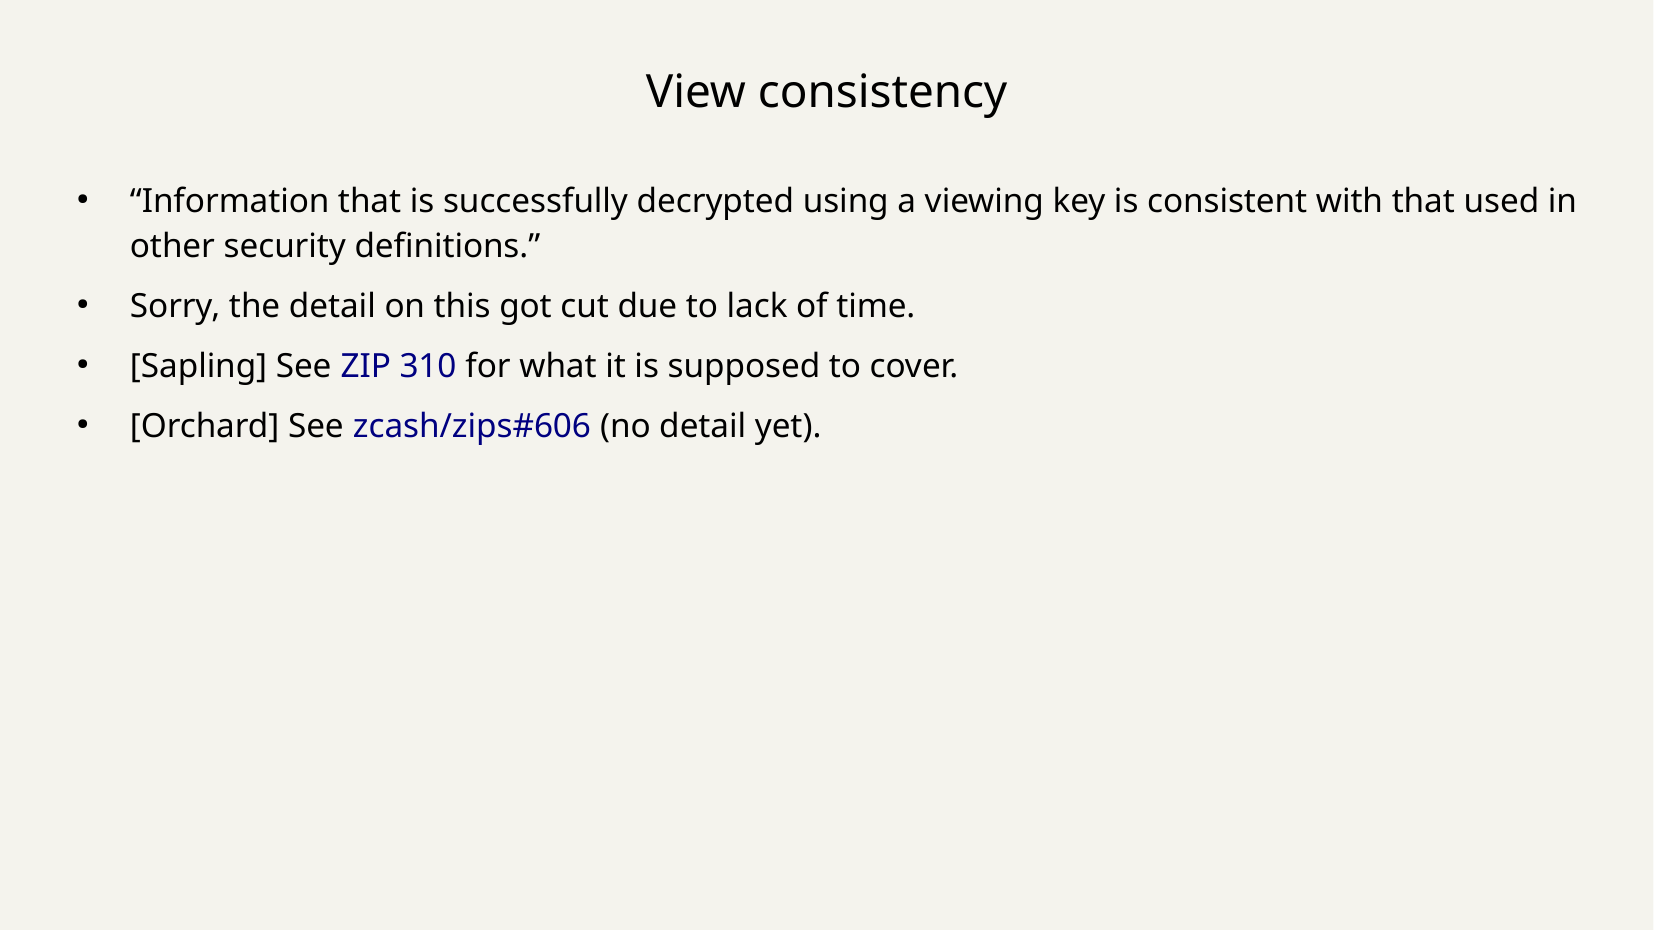

# View consistency
“Information that is successfully decrypted using a viewing key is consistent with that used in other security definitions.”
Sorry, the detail on this got cut due to lack of time.
[Sapling] See ZIP 310 for what it is supposed to cover.
[Orchard] See zcash/zips#606 (no detail yet).